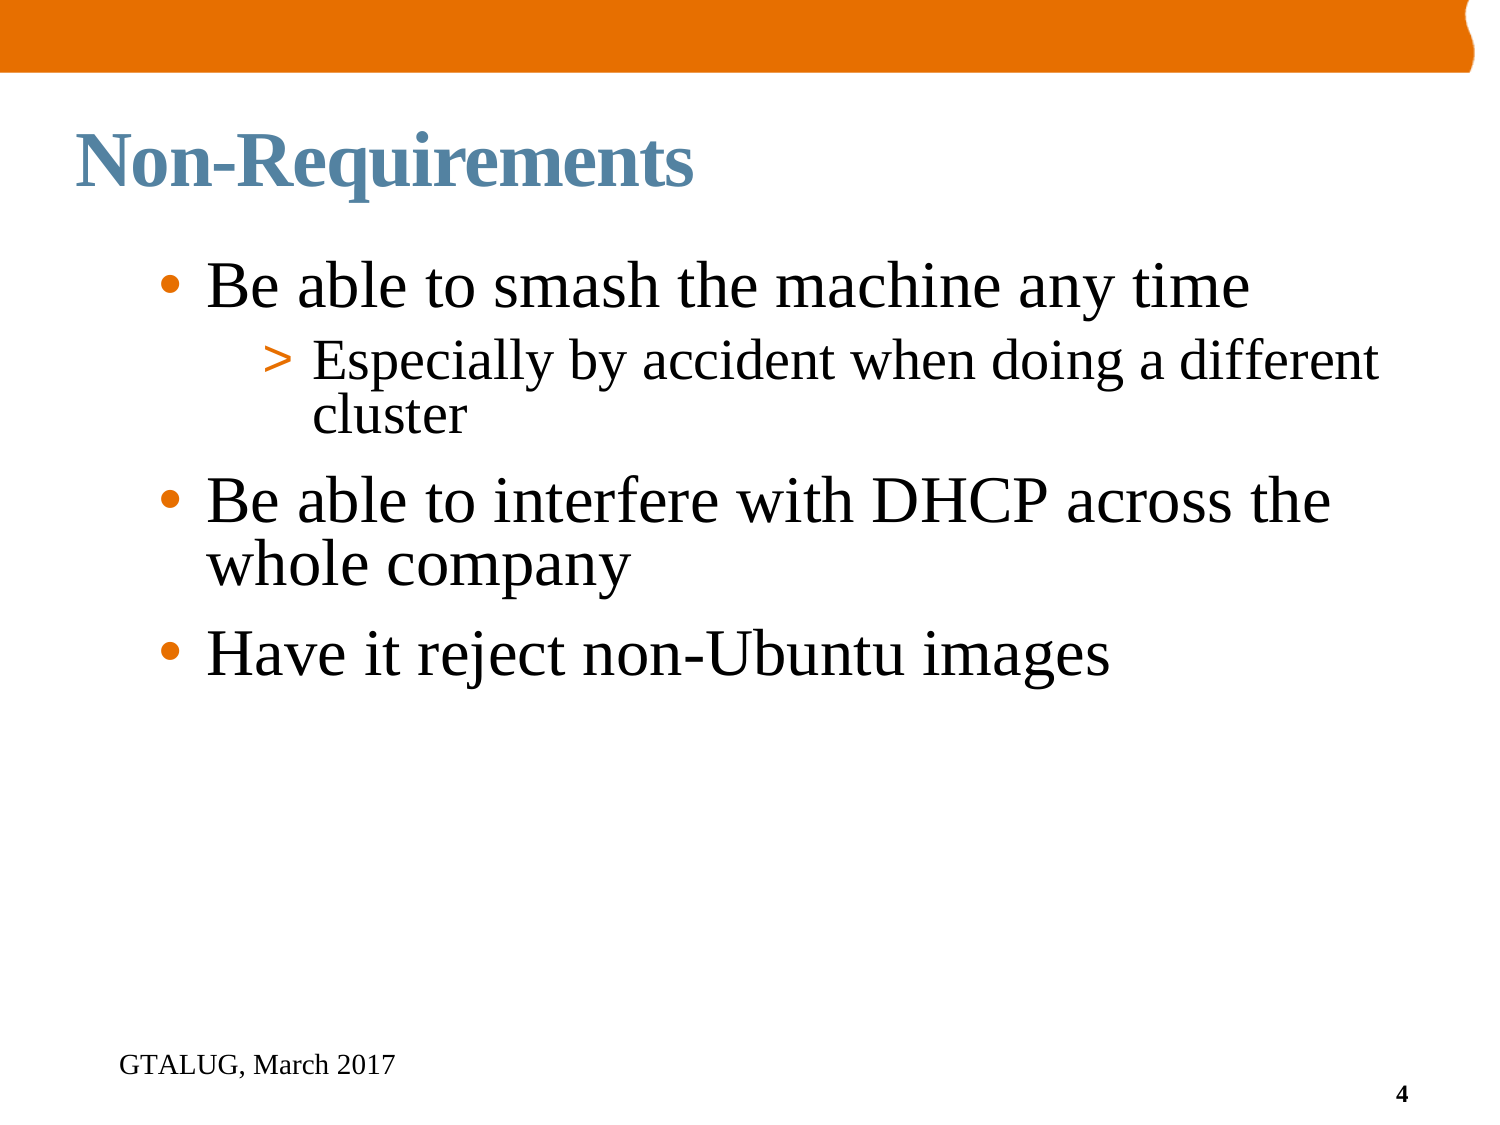

# Non-Requirements
Be able to smash the machine any time
Especially by accident when doing a different cluster
Be able to interfere with DHCP across the whole company
Have it reject non-Ubuntu images